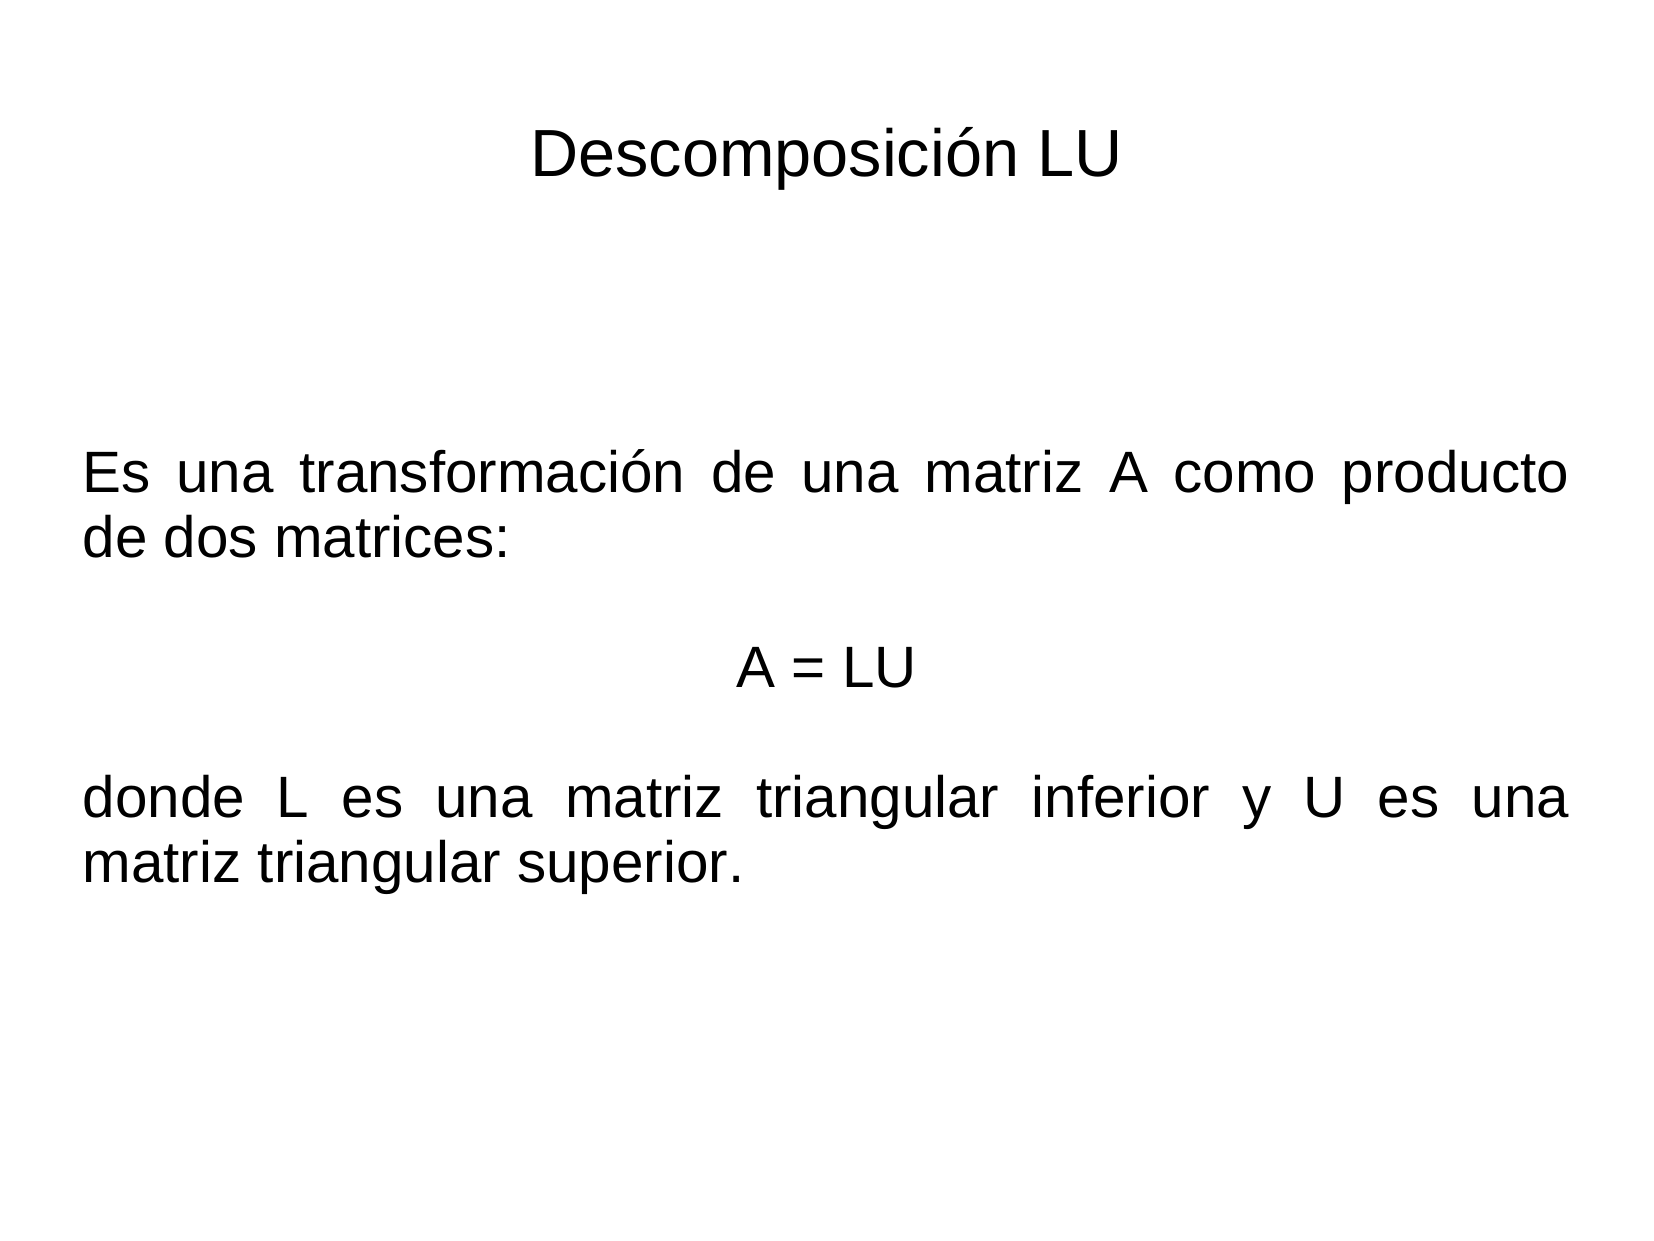

# Descomposición LU
Es una transformación de una matriz A como producto de dos matrices:
A = LU
donde L es una matriz triangular inferior y U es una matriz triangular superior.